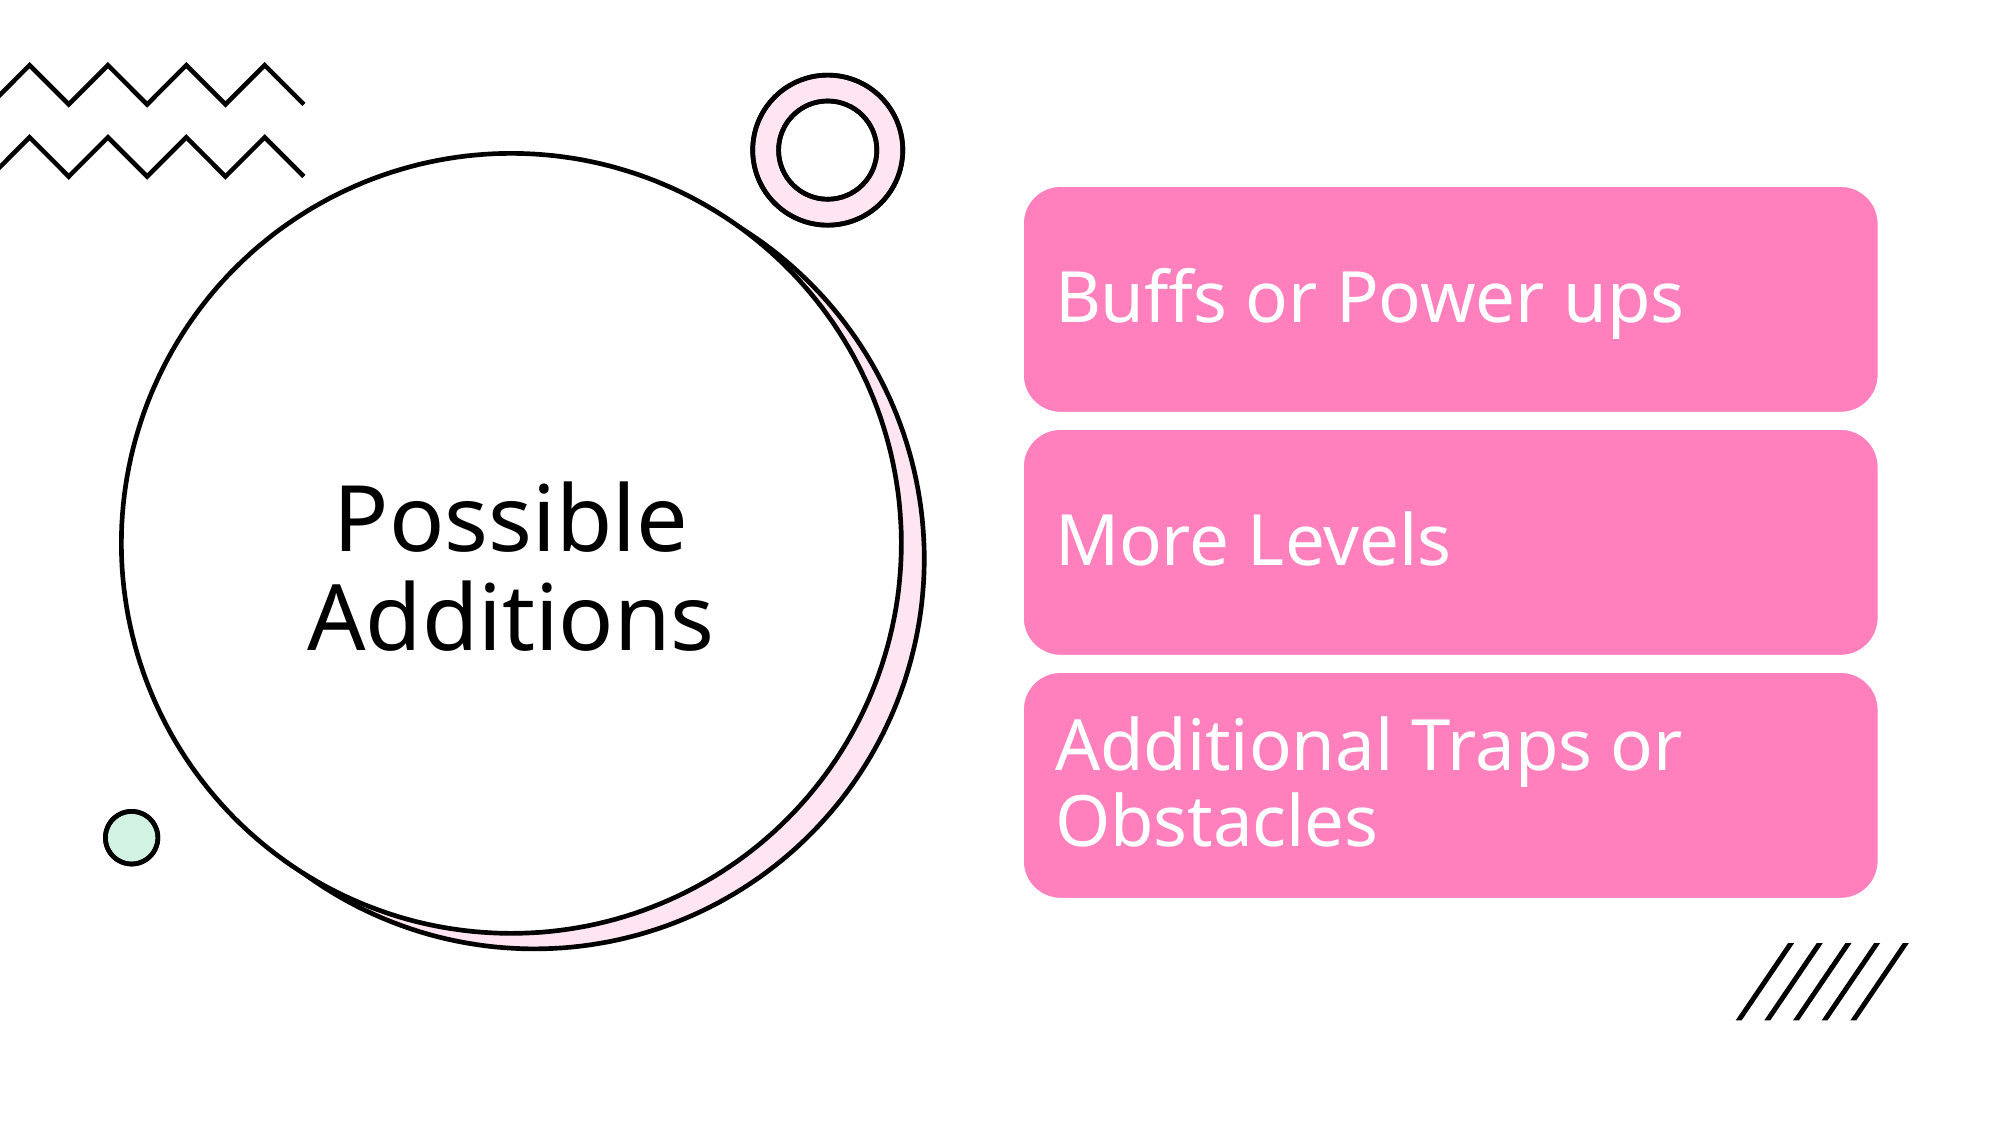

Buffs or Power ups
More Levels
Additional Traps or Obstacles
# Possible Additions